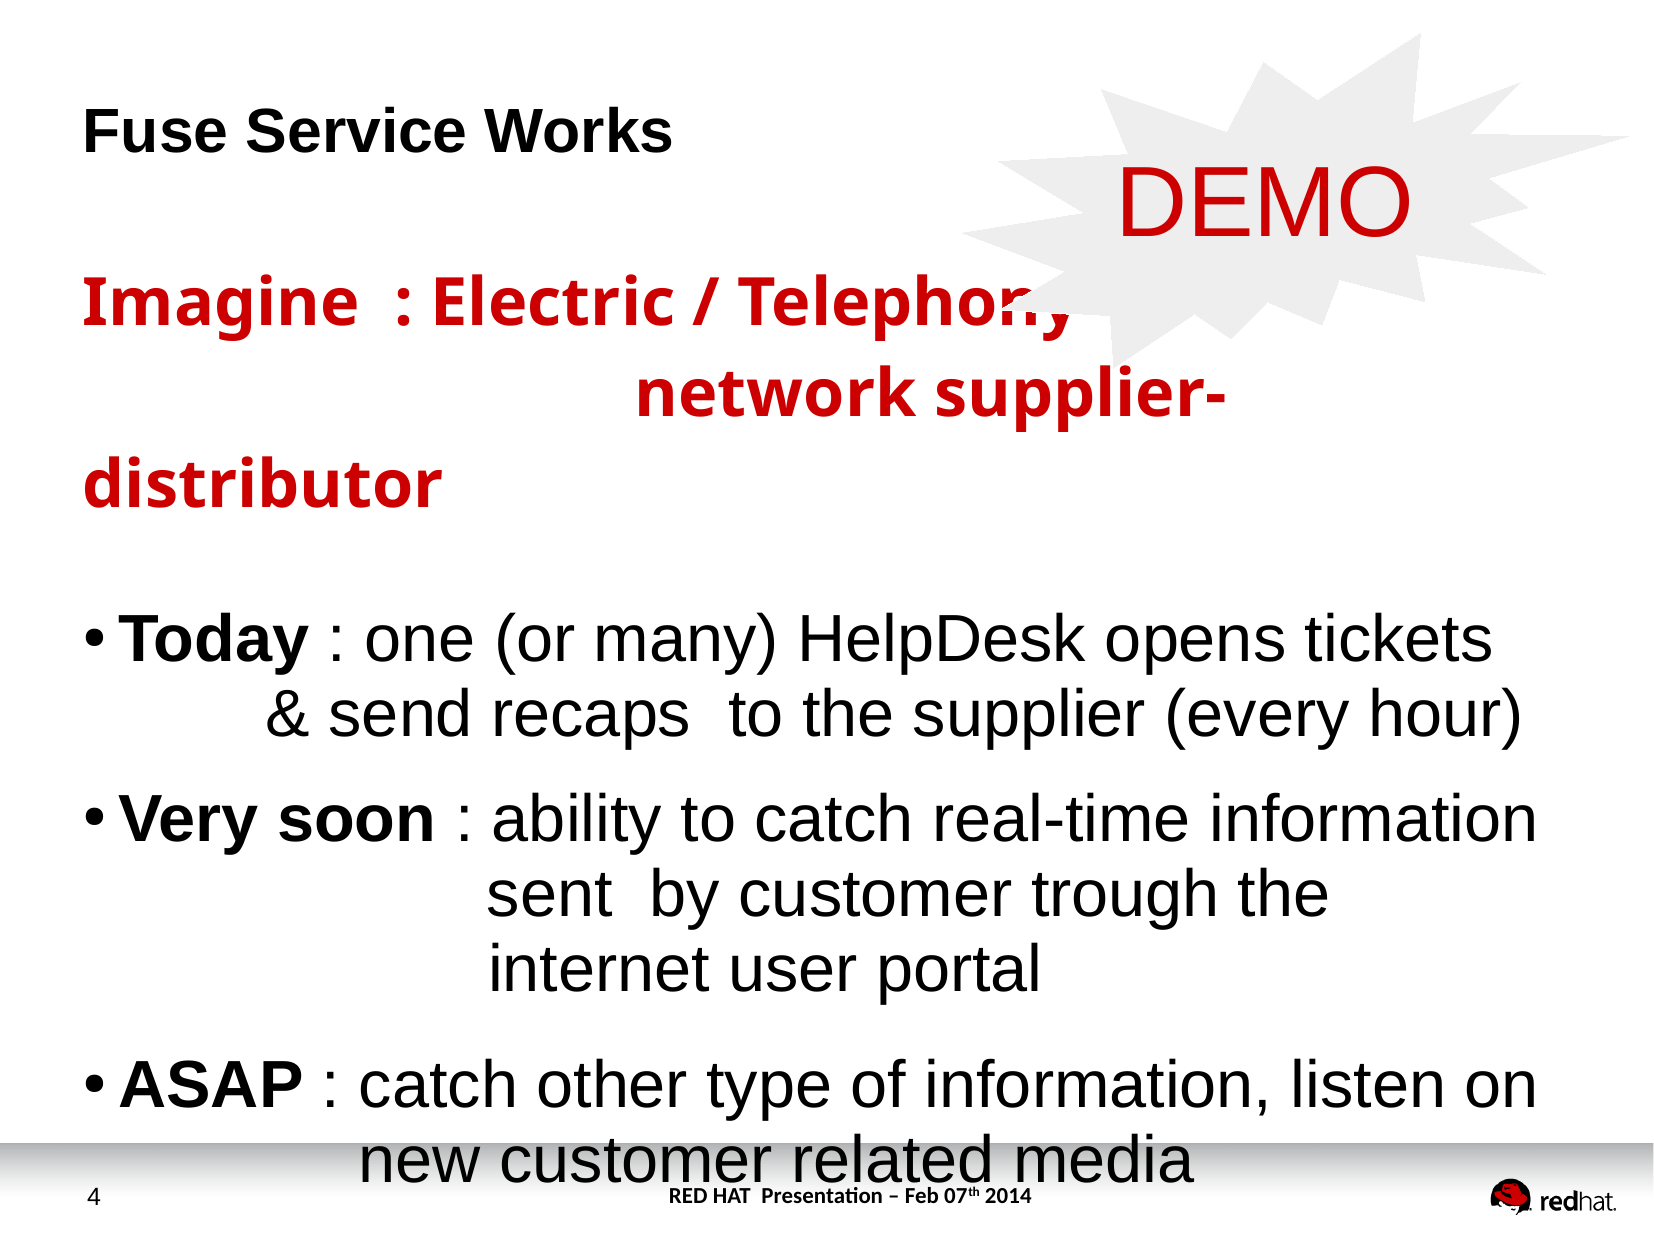

DEMO
# Fuse Service Works
Imagine : Electric / Telephony
 network supplier-distributor
Today : one (or many) HelpDesk opens tickets & send recaps to the supplier (every hour)
Very soon : ability to catch real-time information sent by customer trough the
 internet user portal
ASAP : catch other type of information, listen on
 new customer related media